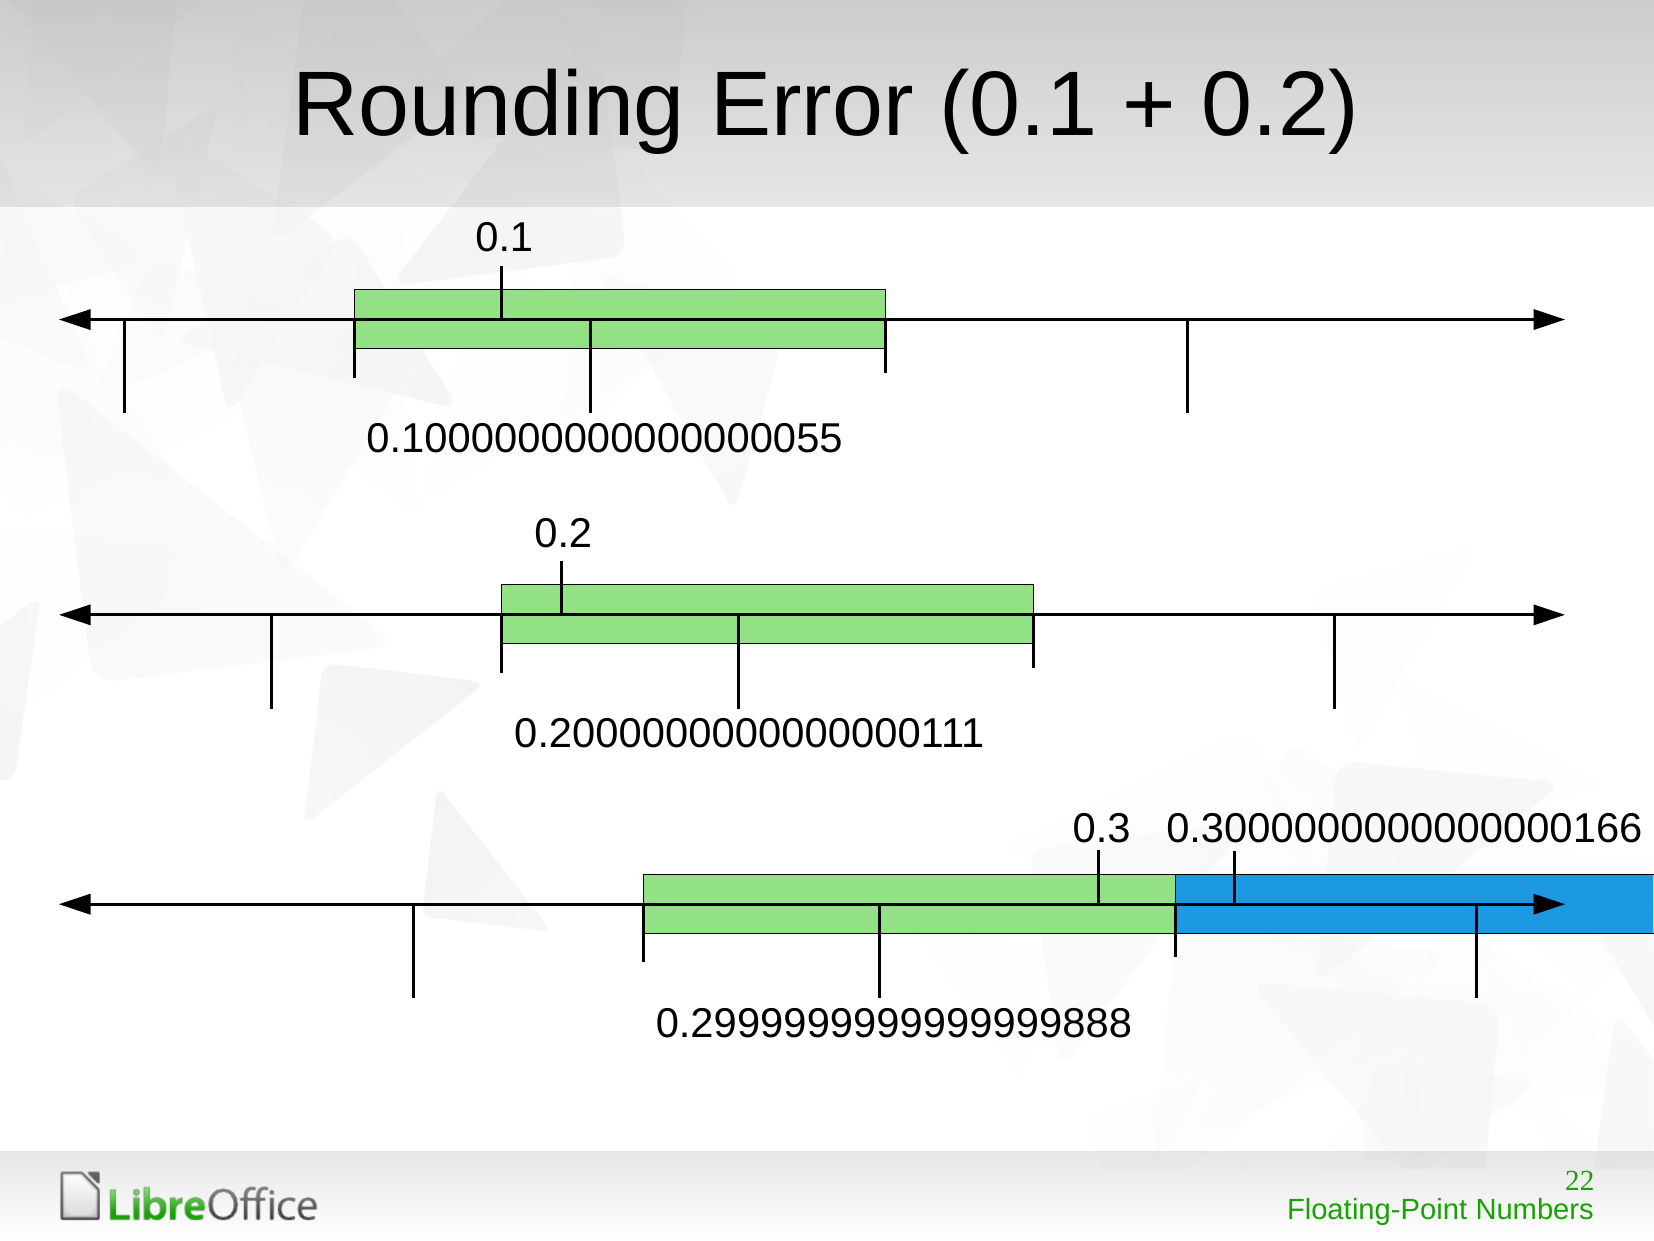

# Rounding Error (0.1 + 0.2)
0.1
0.1000000000000000055
0.2
0.2000000000000000111
0.3
0.3000000000000000166
0.2999999999999999888
22
Floating-Point Numbers